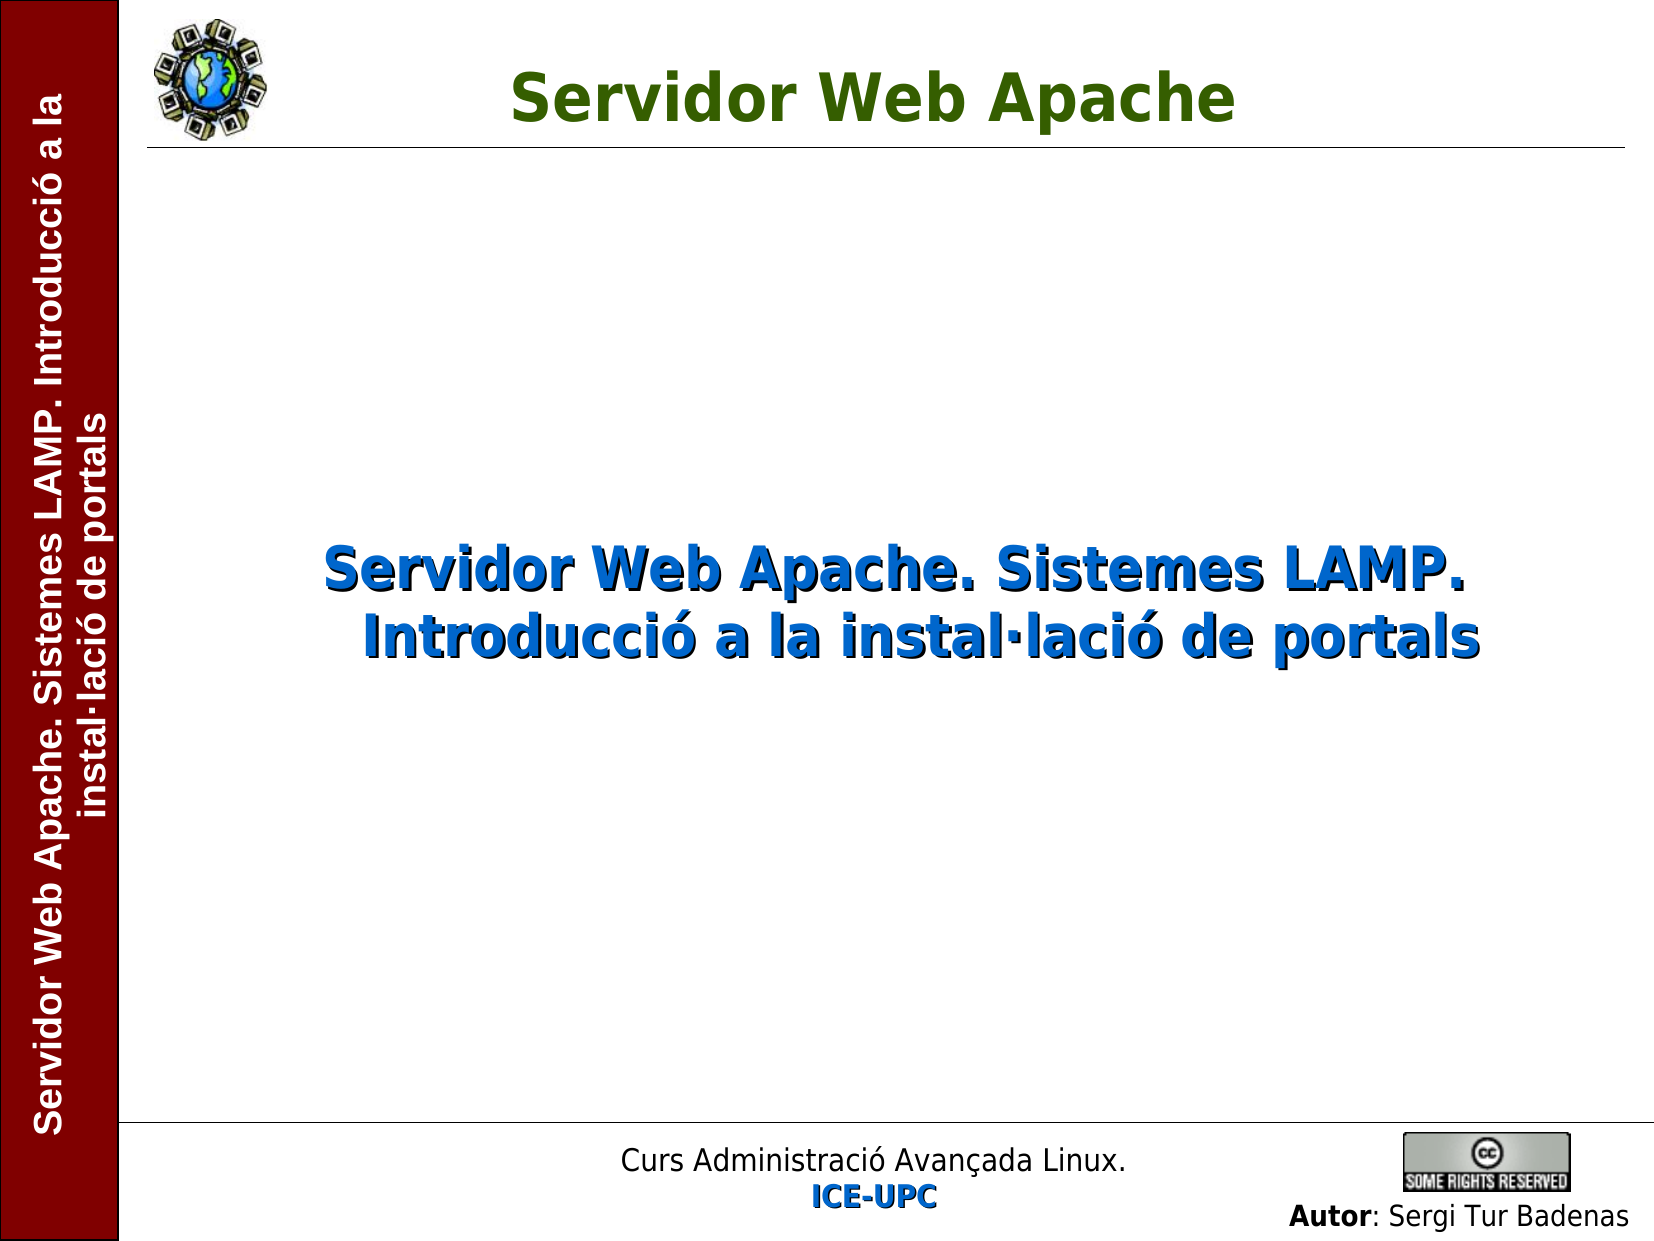

# Servidor Web Apache
Servidor Web Apache. Sistemes LAMP. Introducció a la instal·lació de portals